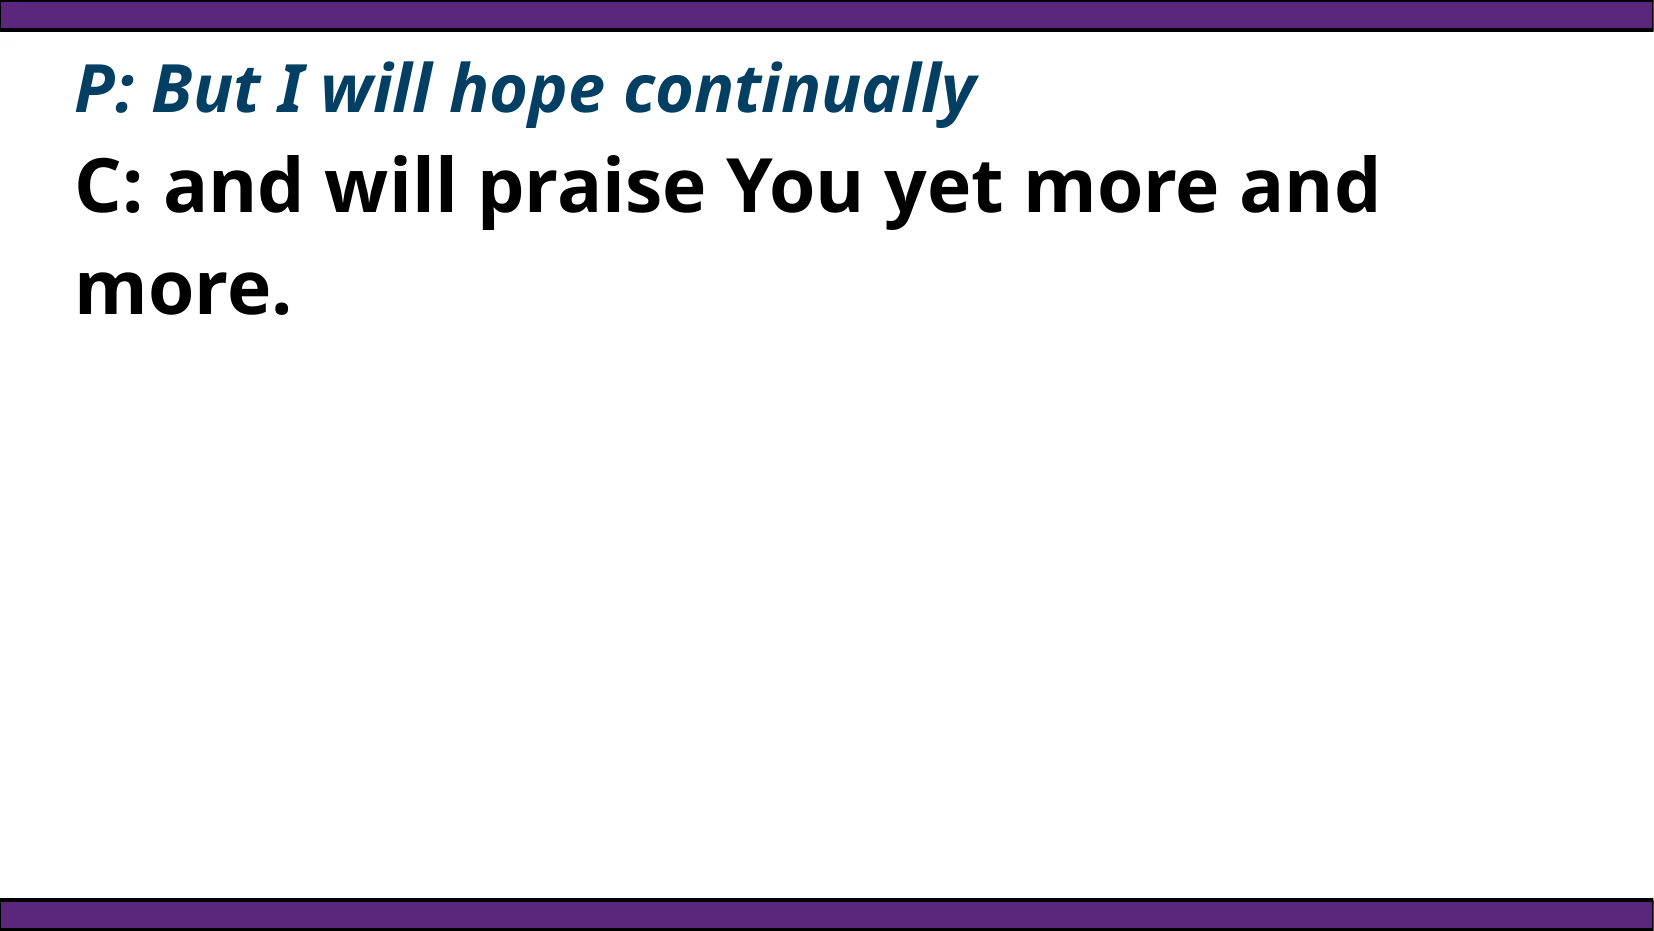

P: But I will hope continually
C: and will praise You yet more and more.